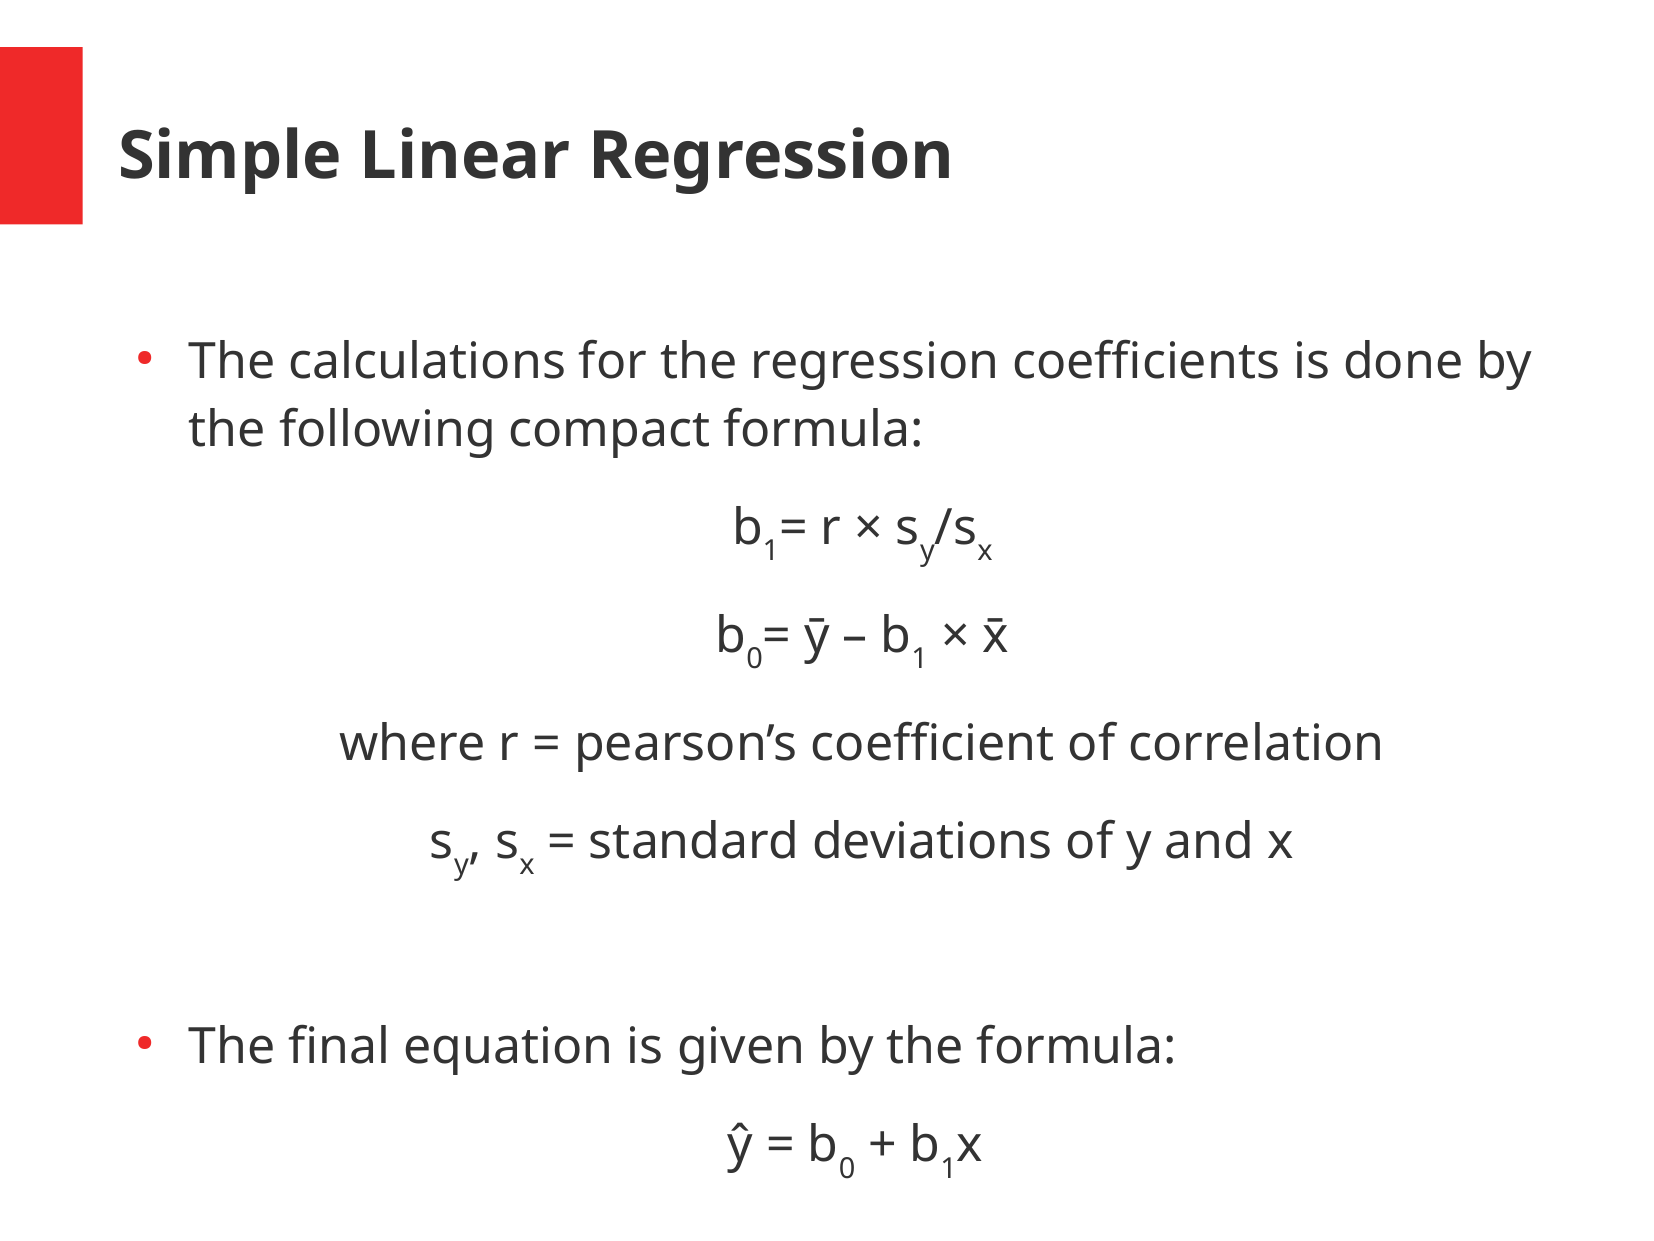

# Simple Linear Regression
The calculations for the regression coefficients is done by the following compact formula:
b1= r × sy/sx
b0= ȳ – b1 × x̄
where r = pearson’s coefficient of correlation
sy, sx = standard deviations of y and x
The final equation is given by the formula:
ŷ = b0 + b1x